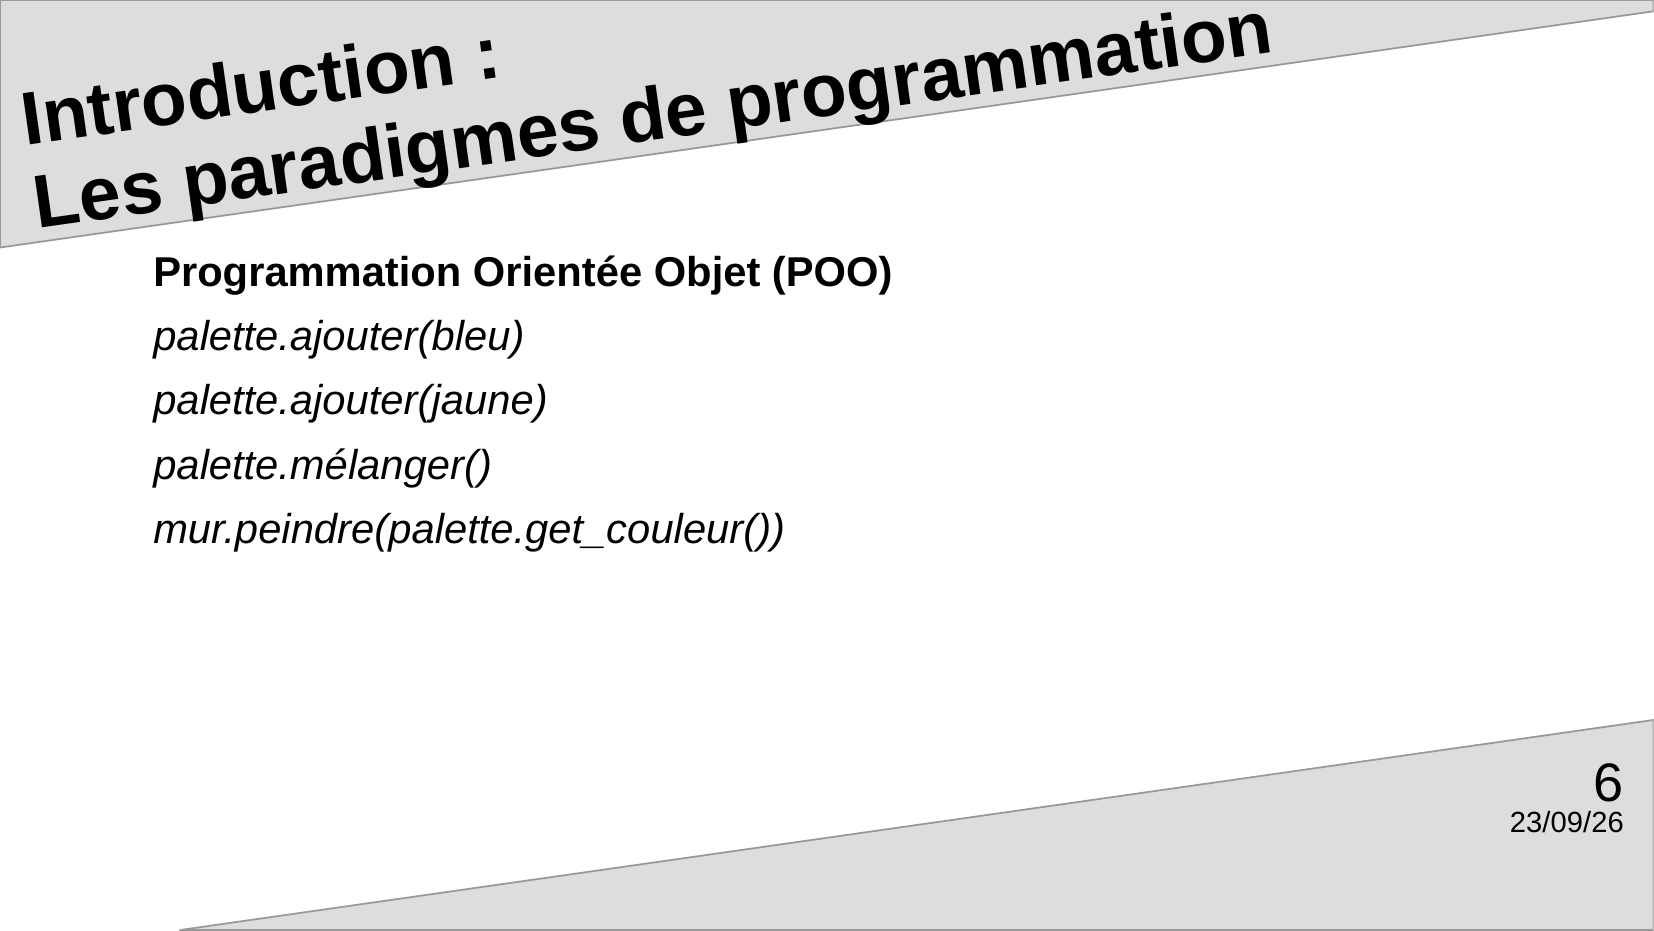

# Introduction : Les paradigmes de programmation
Programmation Orientée Objet (POO)
palette.ajouter(bleu)
palette.ajouter(jaune)
palette.mélanger()
mur.peindre(palette.get_couleur())
6